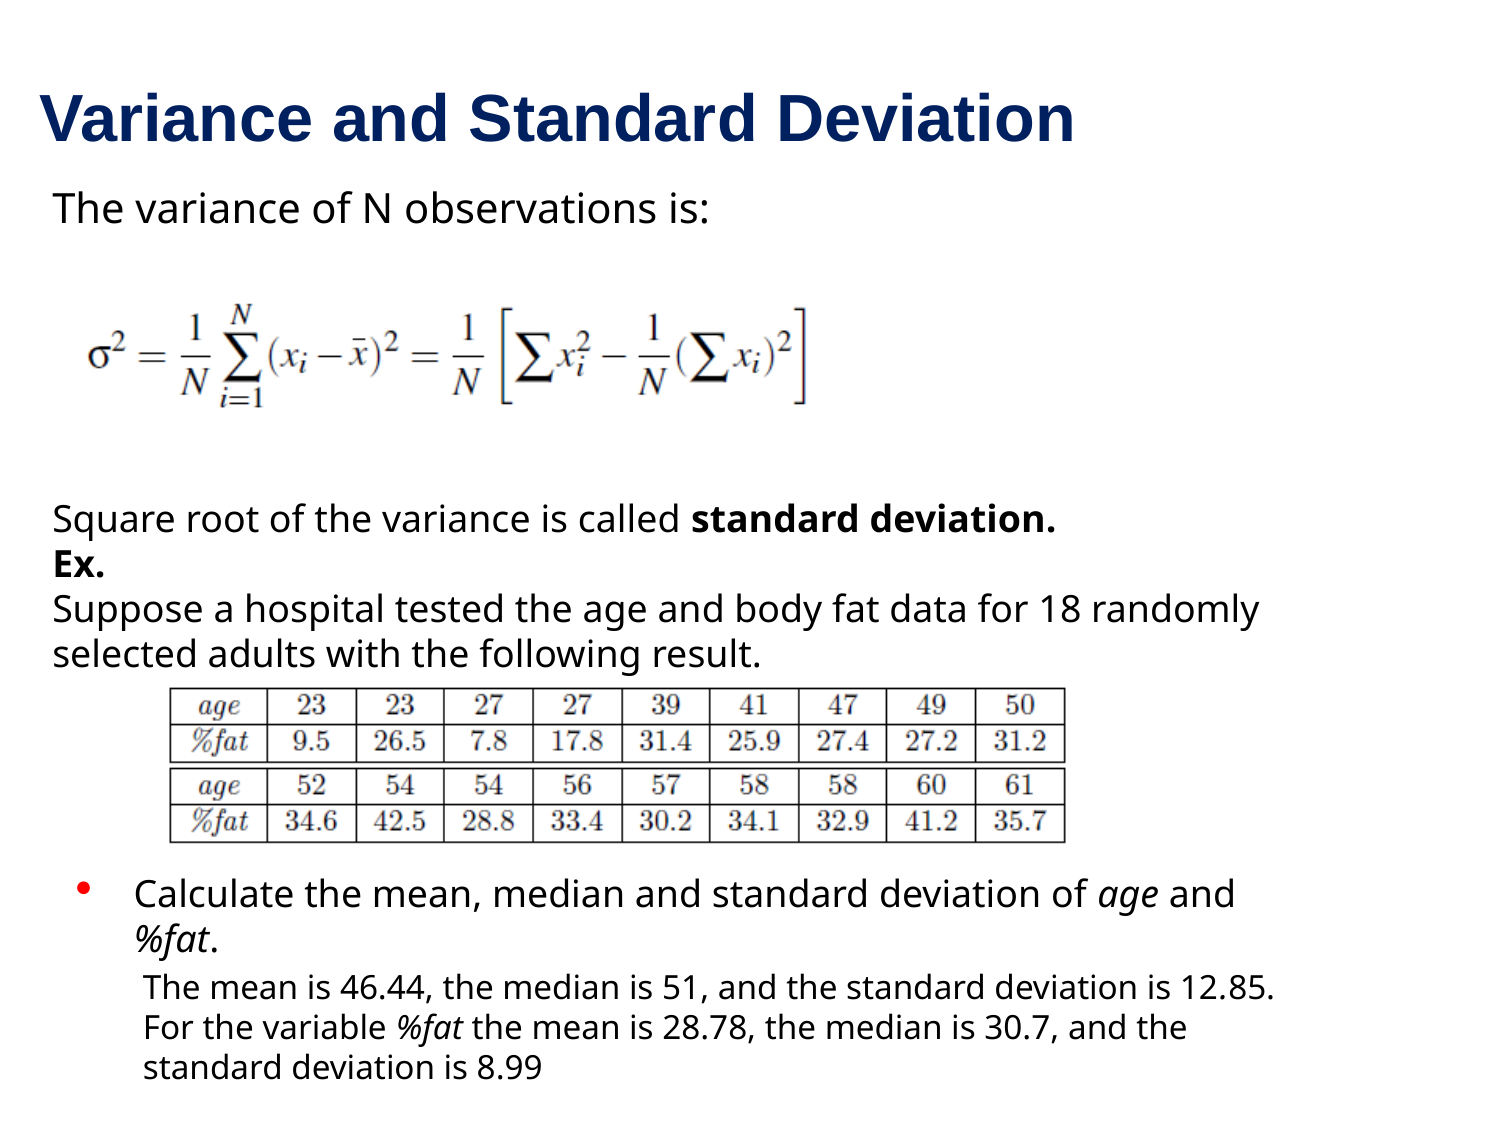

# Variance and Standard Deviation
The variance of N observations is:
Square root of the variance is called standard deviation.
Ex.
Suppose a hospital tested the age and body fat data for 18 randomly selected adults with the following result.
Calculate the mean, median and standard deviation of age and %fat.
The mean is 46.44, the median is 51, and the standard deviation is 12.85. For the variable %fat the mean is 28.78, the median is 30.7, and the standard deviation is 8.99